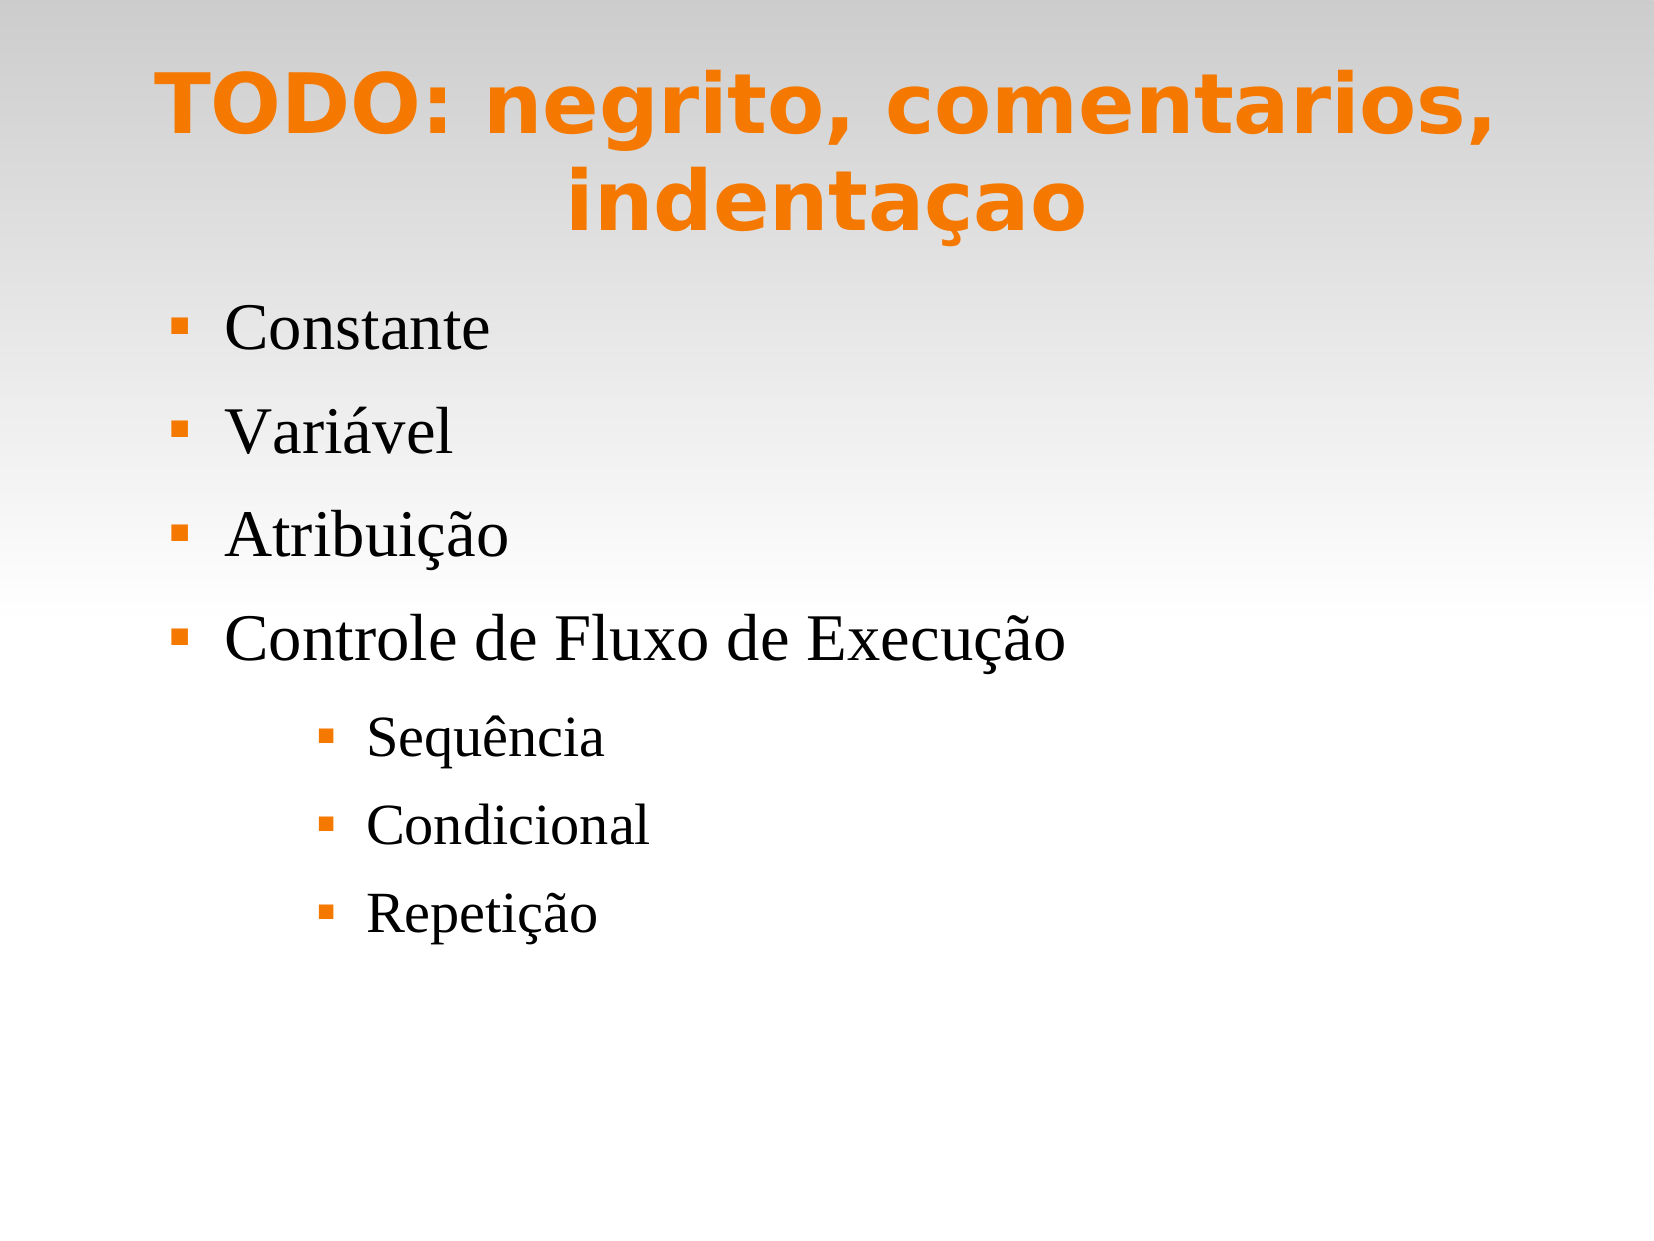

# TODO: negrito, comentarios, indentaçao
Constante
Variável
Atribuição
Controle de Fluxo de Execução
Sequência
Condicional
Repetição